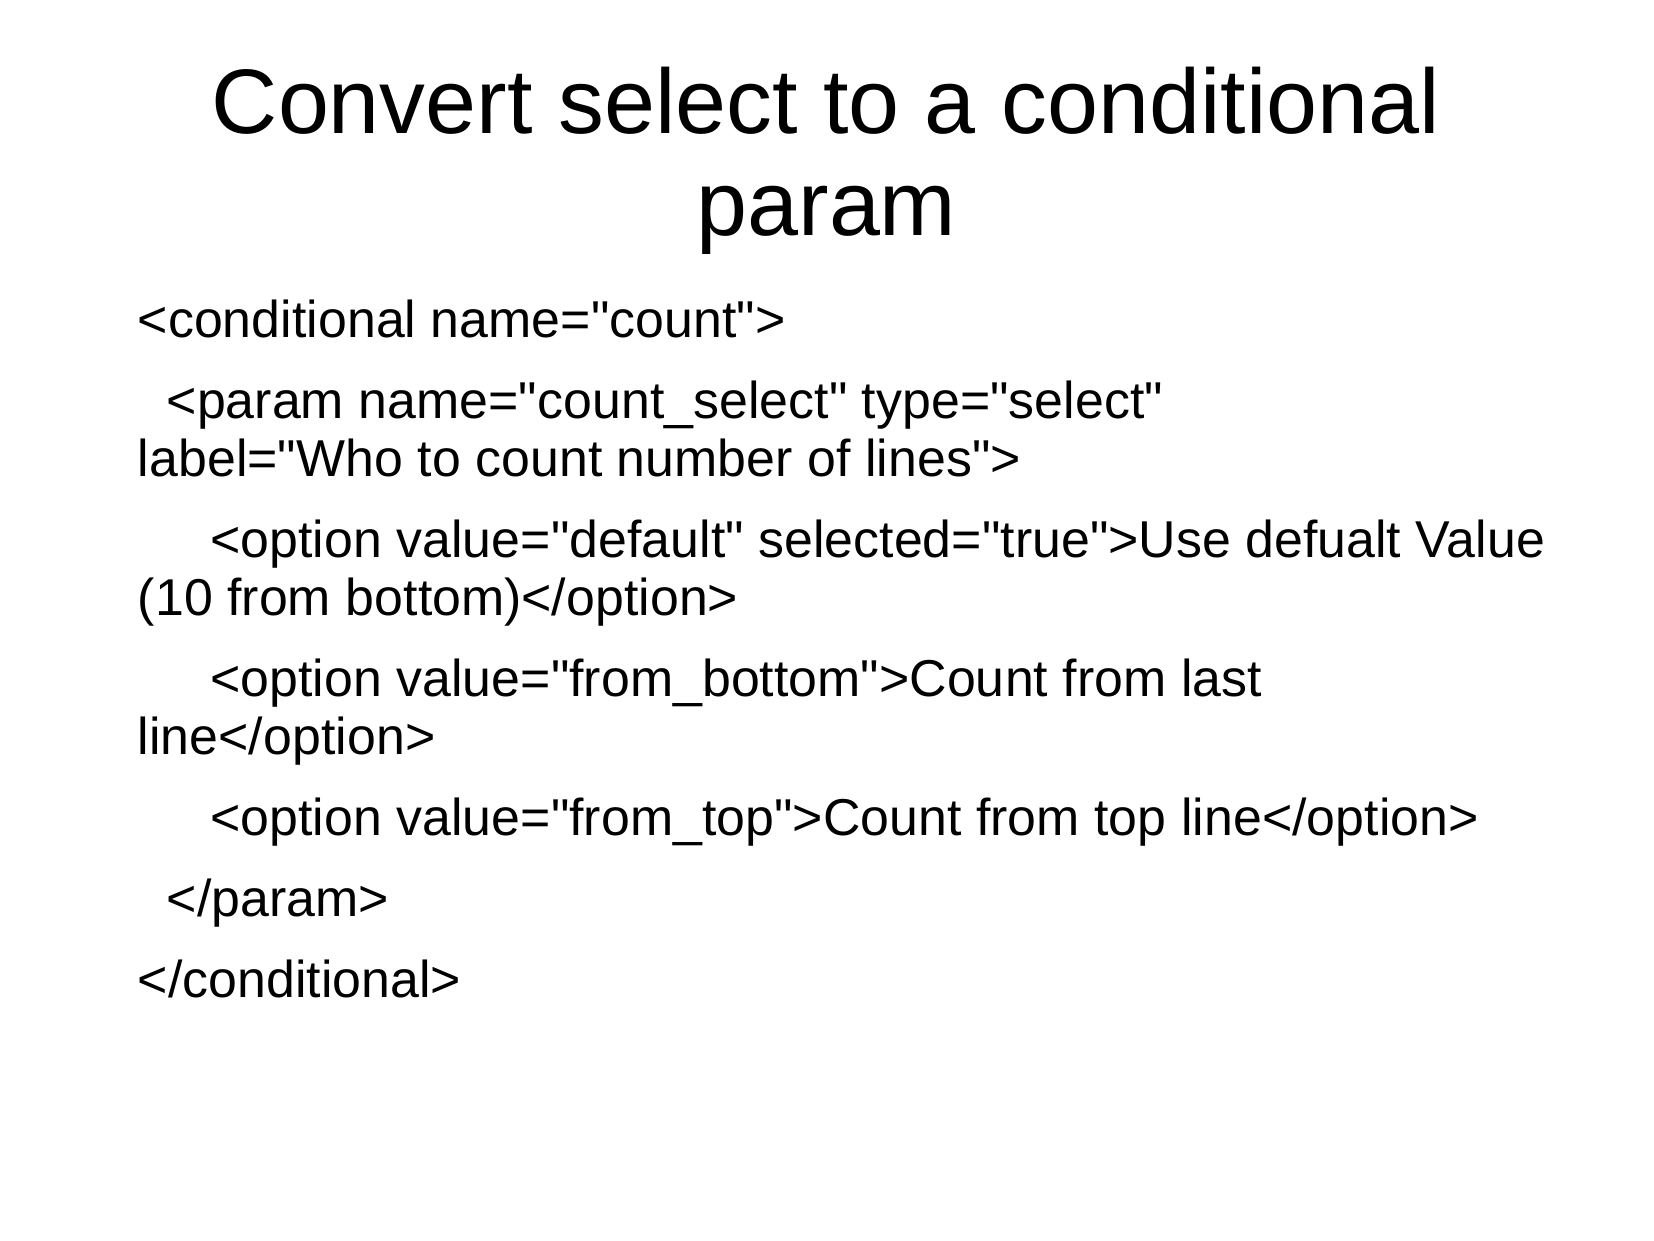

# Convert select to a conditional param
<conditional name="count">
 <param name="count_select" type="select" label="Who to count number of lines">
 <option value="default" selected="true">Use defualt Value (10 from bottom)</option>
 <option value="from_bottom">Count from last line</option>
 <option value="from_top">Count from top line</option>
 </param>
</conditional>